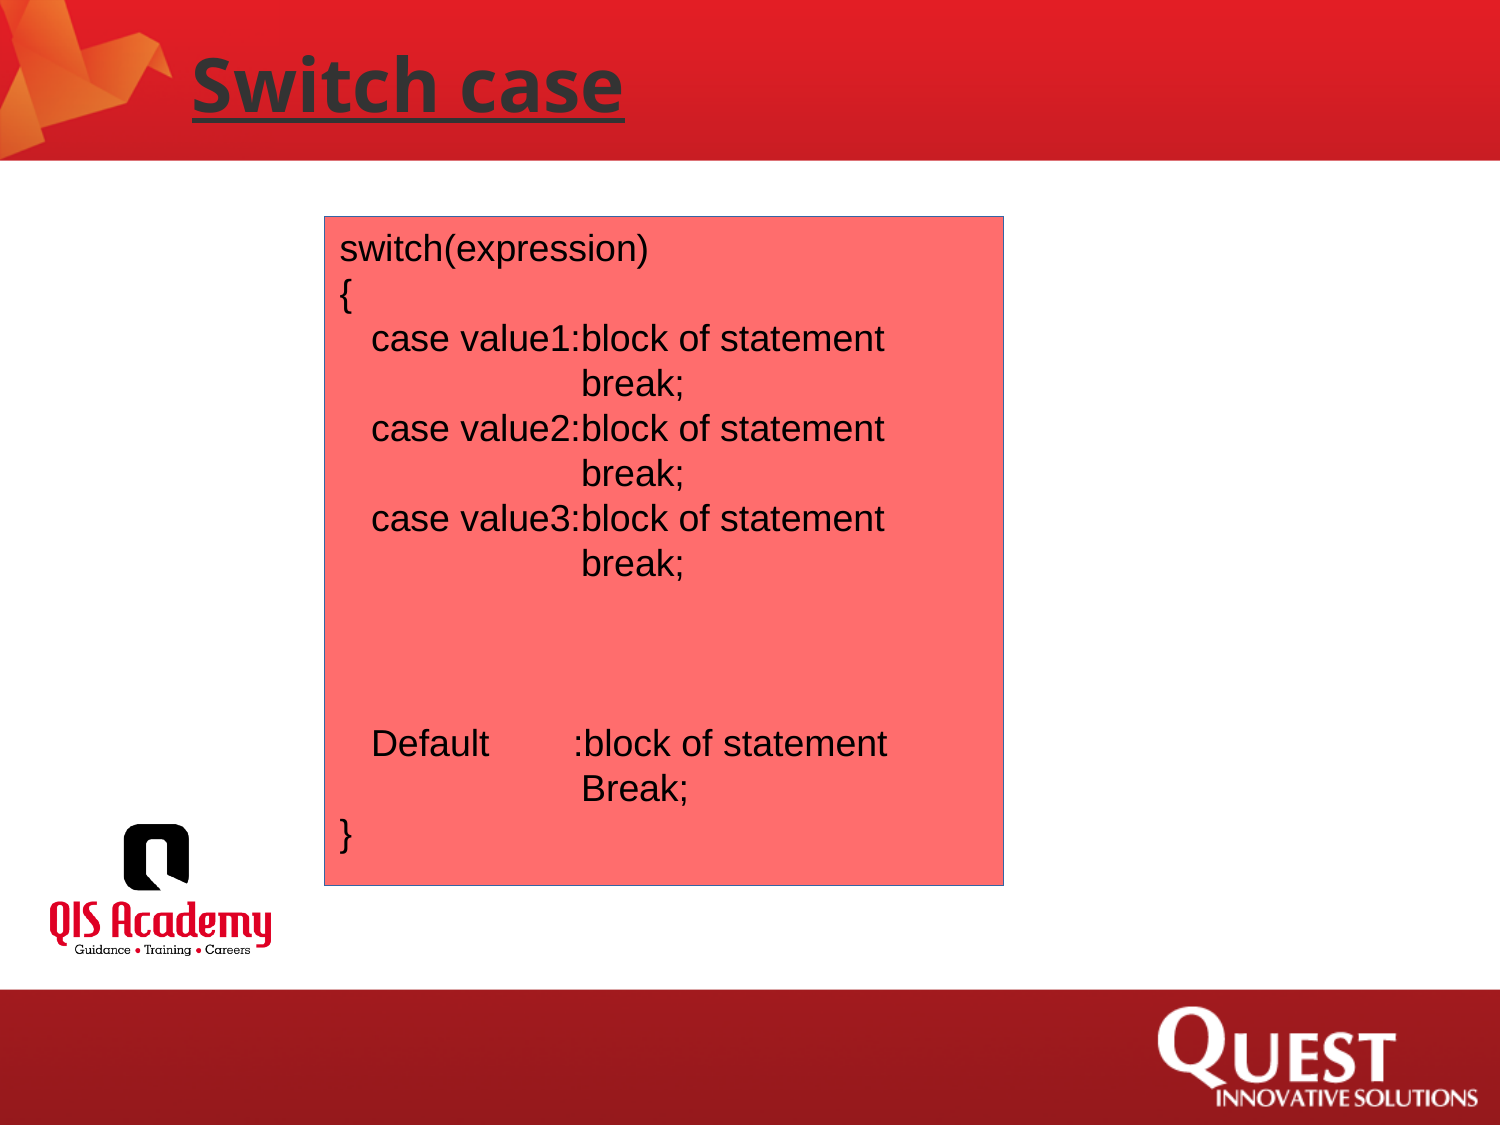

# Switch case
switch(expression)
{
 case value1:block of statement
 break;
 case value2:block of statement
 break;
 case value3:block of statement
 break;
 Default :block of statement
 Break;
}